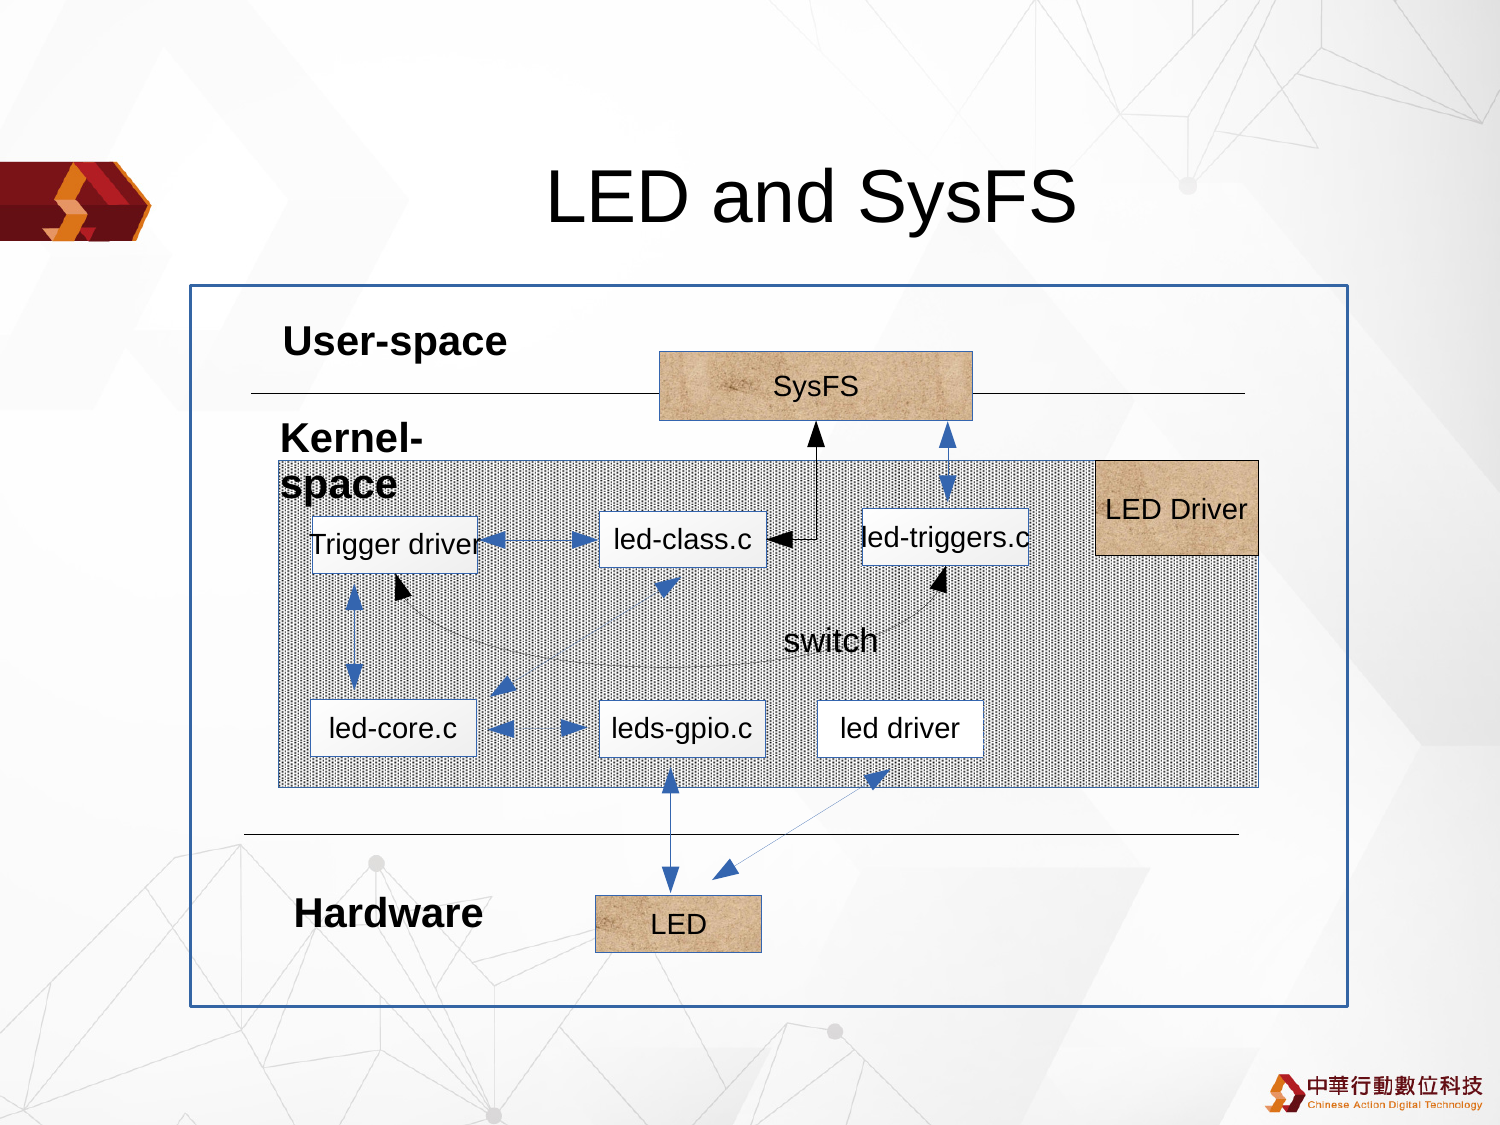

# LED and SysFS
User-space
SysFS
Kernel-space
LED Driver
led-triggers.c
led-class.c
Trigger driver
switch
led-core.c
leds-gpio.c
led driver
Hardware
LED